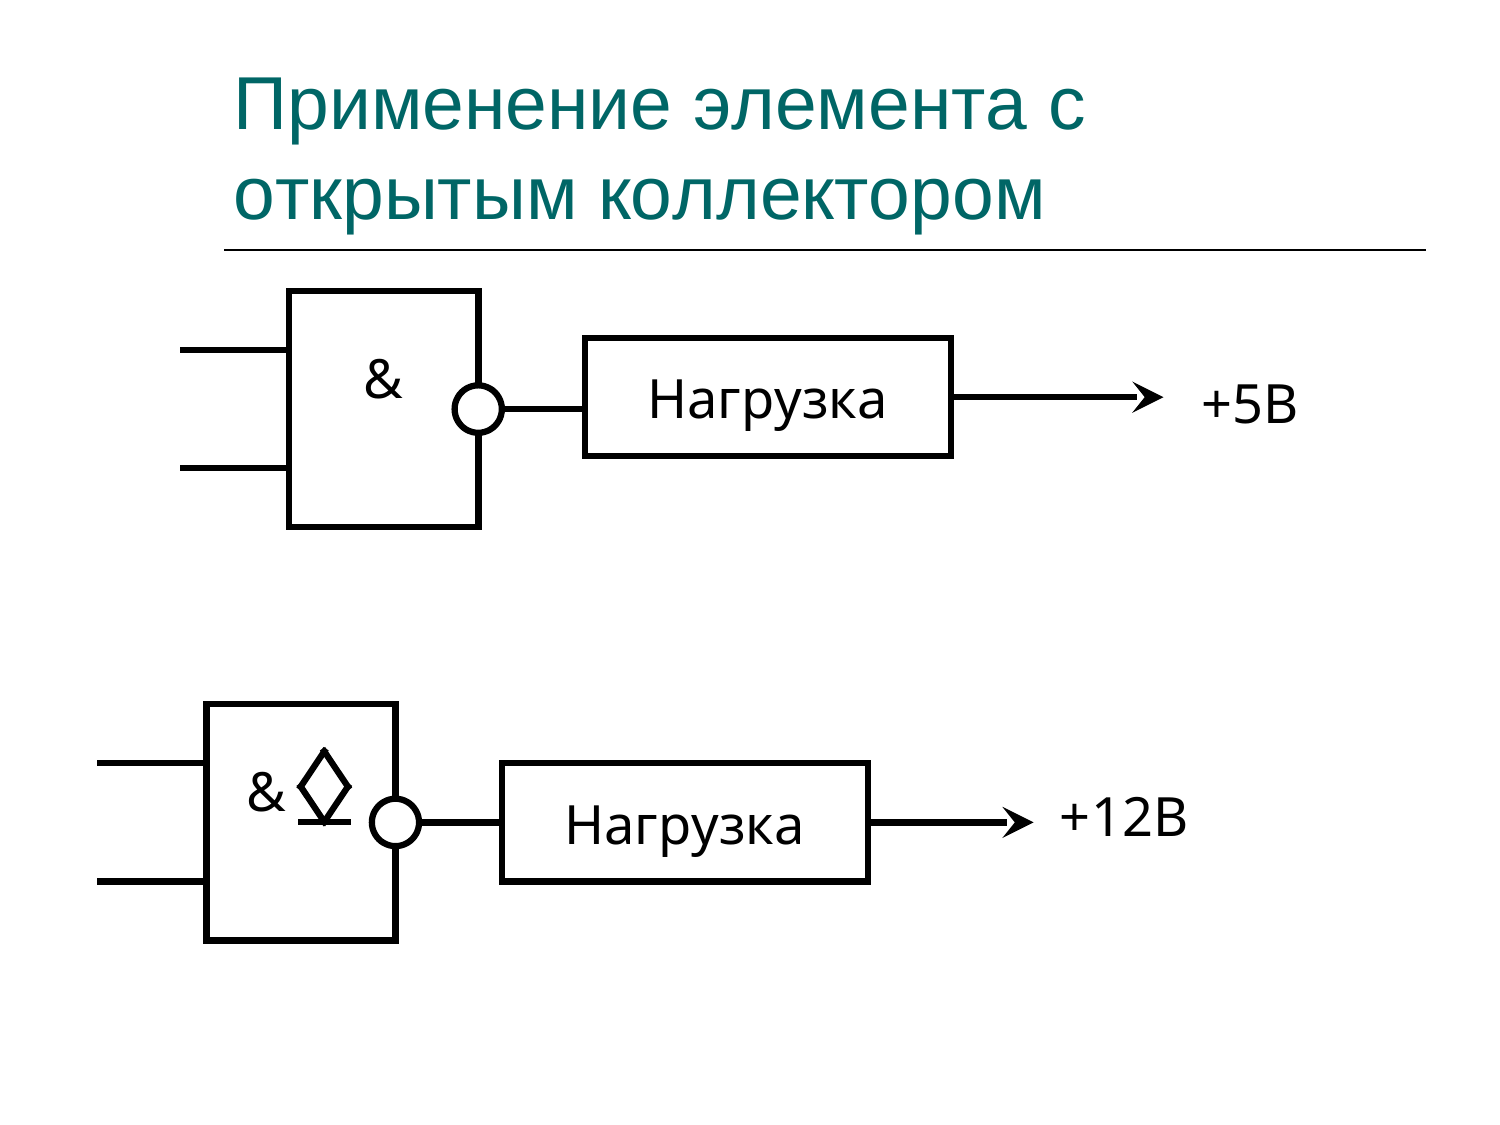

# Применение элемента с открытым коллектором
&
Нагрузка
+5В
&
Нагрузка
+12В